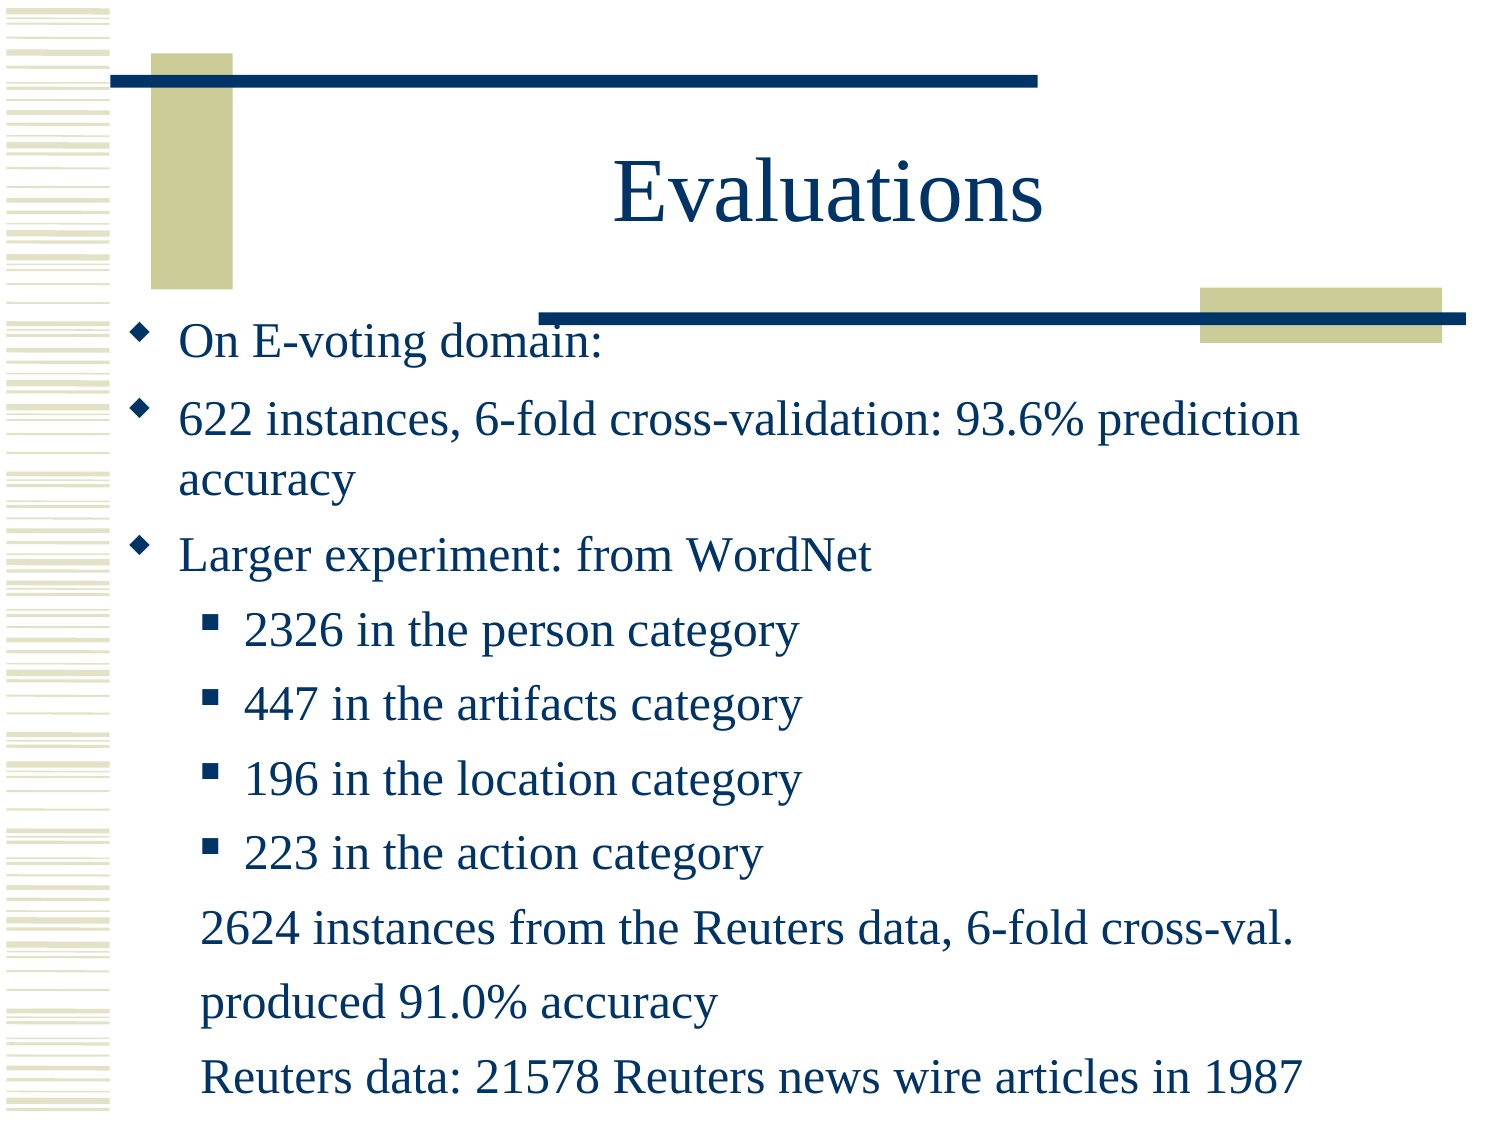

# Evaluations
On E-voting domain:
622 instances, 6-fold cross-validation: 93.6% prediction accuracy
Larger experiment: from WordNet
2326 in the person category
447 in the artifacts category
196 in the location category
223 in the action category
2624 instances from the Reuters data, 6-fold cross-val.
produced 91.0% accuracy
Reuters data: 21578 Reuters news wire articles in 1987